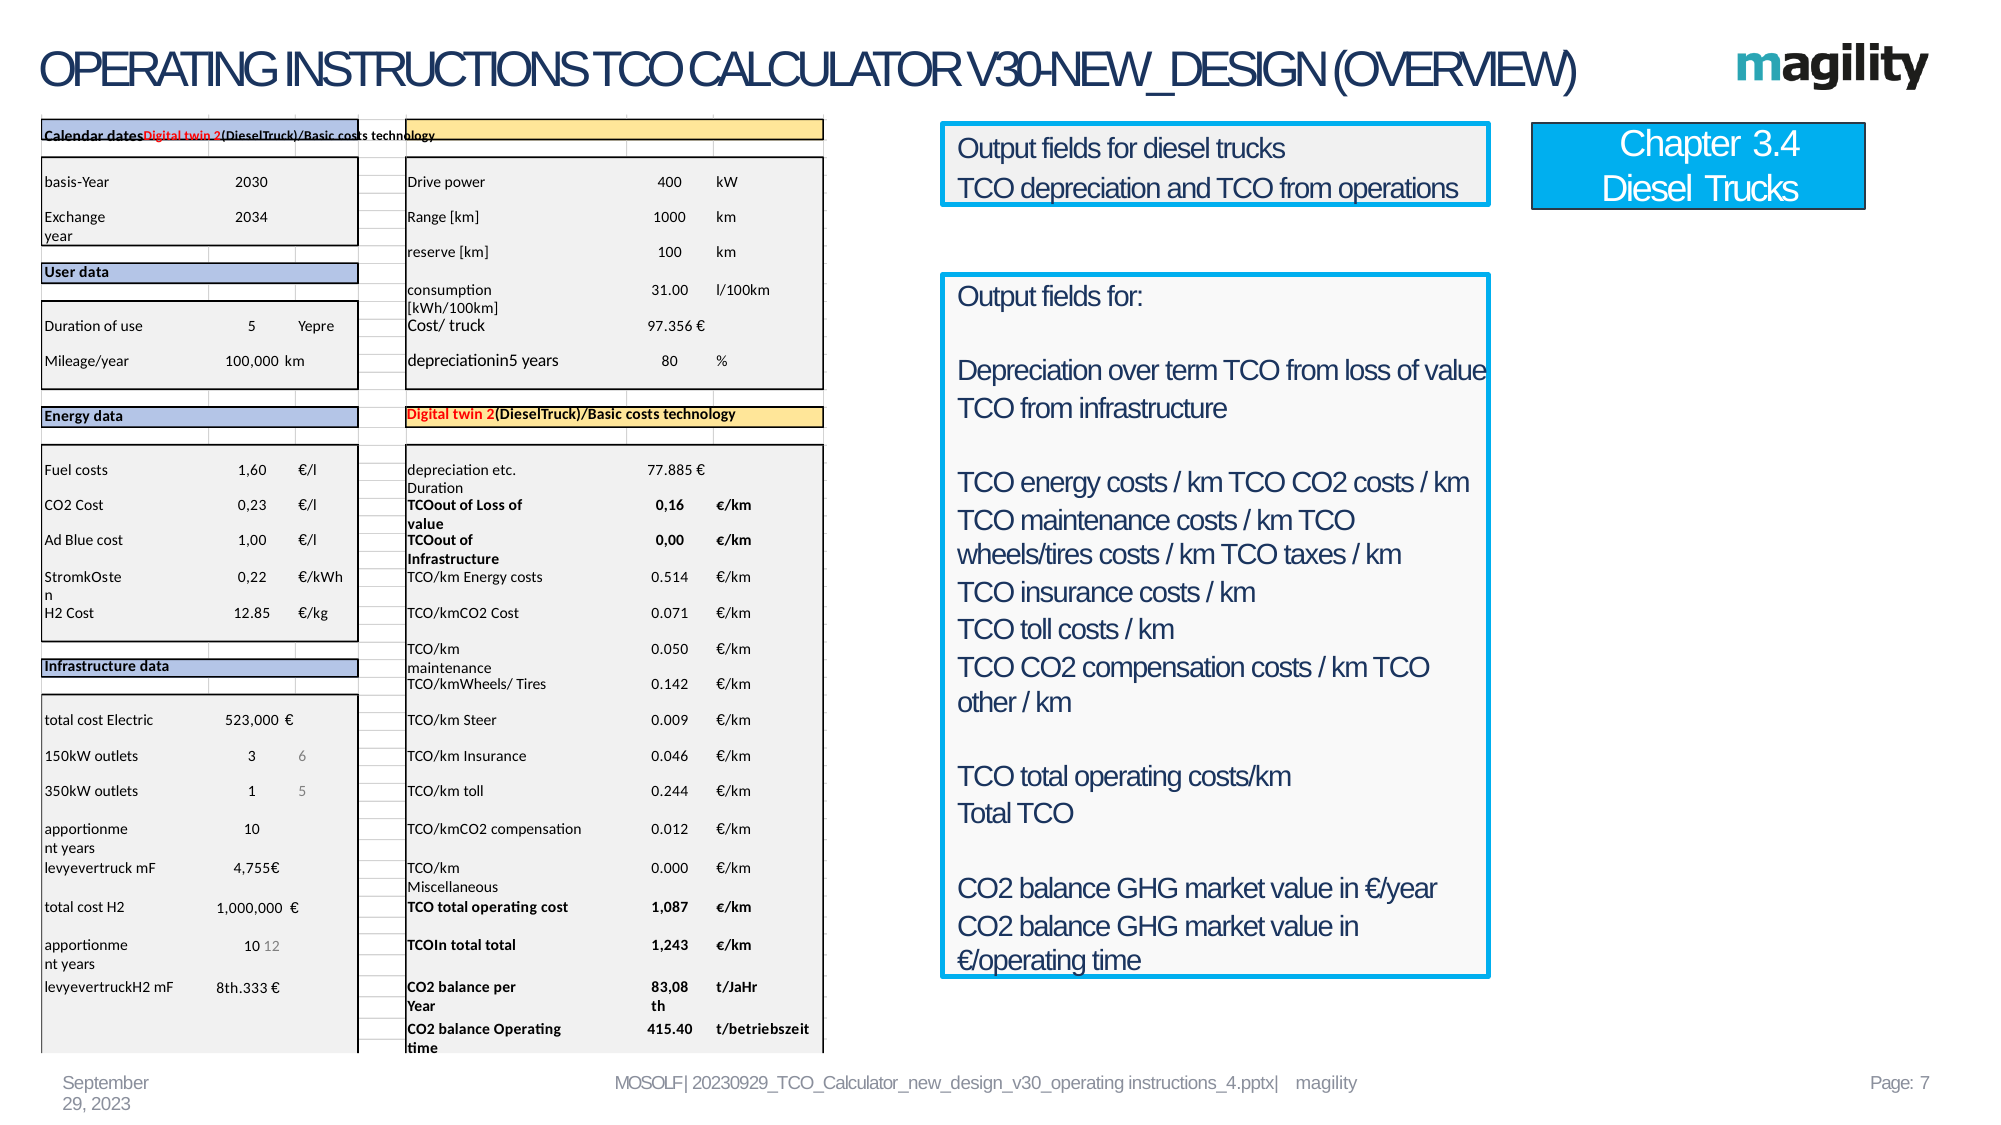

# OPERATING INSTRUCTIONS TCO CALCULATOR V30-NEW_DESIGN (OVERVIEW)
Calendar datesDigital twin 2(DieselTruck)/Basic costs technology
Chapter 3.4
Diesel Trucks
Output fields for diesel trucks
TCO depreciation and TCO from operations
basis-Year
2030
Drive power
400
kW
Exchange year
2034
Range [km]
1000
km
reserve [km]
100
km
User data
Output fields for:
Depreciation over term TCO from loss of value
TCO from infrastructure
TCO energy costs / km TCO CO2 costs / km
TCO maintenance costs / km TCO wheels/tires costs / km TCO taxes / km
TCO insurance costs / km
TCO toll costs / km
TCO CO2 compensation costs / km TCO other / km
TCO total operating costs/km
Total TCO
CO2 balance GHG market value in €/year
CO2 balance GHG market value in €/operating time
consumption [kWh/100km]
31.00
l/100km
Cost/ truck
Duration of use
5
Yepre
97.356 €
depreciationin5 years
Mileage/year
100,000 km
80
%
Digital twin 2(DieselTruck)/Basic costs technology
Energy data
Fuel costs
1,60
€/l
depreciation etc. Duration
77.885 €
CO2 Cost
0,23
€/l
TCOout of Loss of value
0,16
€/km
Ad Blue cost
1,00
€/l
TCOout of Infrastructure
0,00
€/km
StromkOsten
0,22
€/kWh
TCO/km Energy costs
0.514
€/km
H2 Cost
12.85
€/kg
TCO/kmCO2 Cost
0.071
€/km
TCO/km maintenance
0.050
€/km
Infrastructure data
TCO/kmWheels/ Tires
0.142
€/km
total cost Electric
523,000 €
TCO/km Steer
0.009
€/km
150kW outlets
3
6
TCO/km Insurance
0.046
€/km
350kW outlets
1
5
TCO/km toll
0.244
€/km
apportionment years
10
TCO/kmCO2 compensation
0.012
€/km
levyevertruck mF
4,755€
1,000,000 €
10 12
8th.333 €
TCO/km Miscellaneous
0.000
€/km
total cost H2
TCO total operating cost
1,087
€/km
apportionment years
TCOIn total total
1,243
€/km
levyevertruckH2 mF
CO2 balance per Year
83,08th
t/JaHr
CO2 balance Operating time
415.40
t/betriebszeit
September 29, 2023
MOSOLF|20230929_TCO_Calculator_new_design_v30_operating instructions_4.pptx| magility
Page: